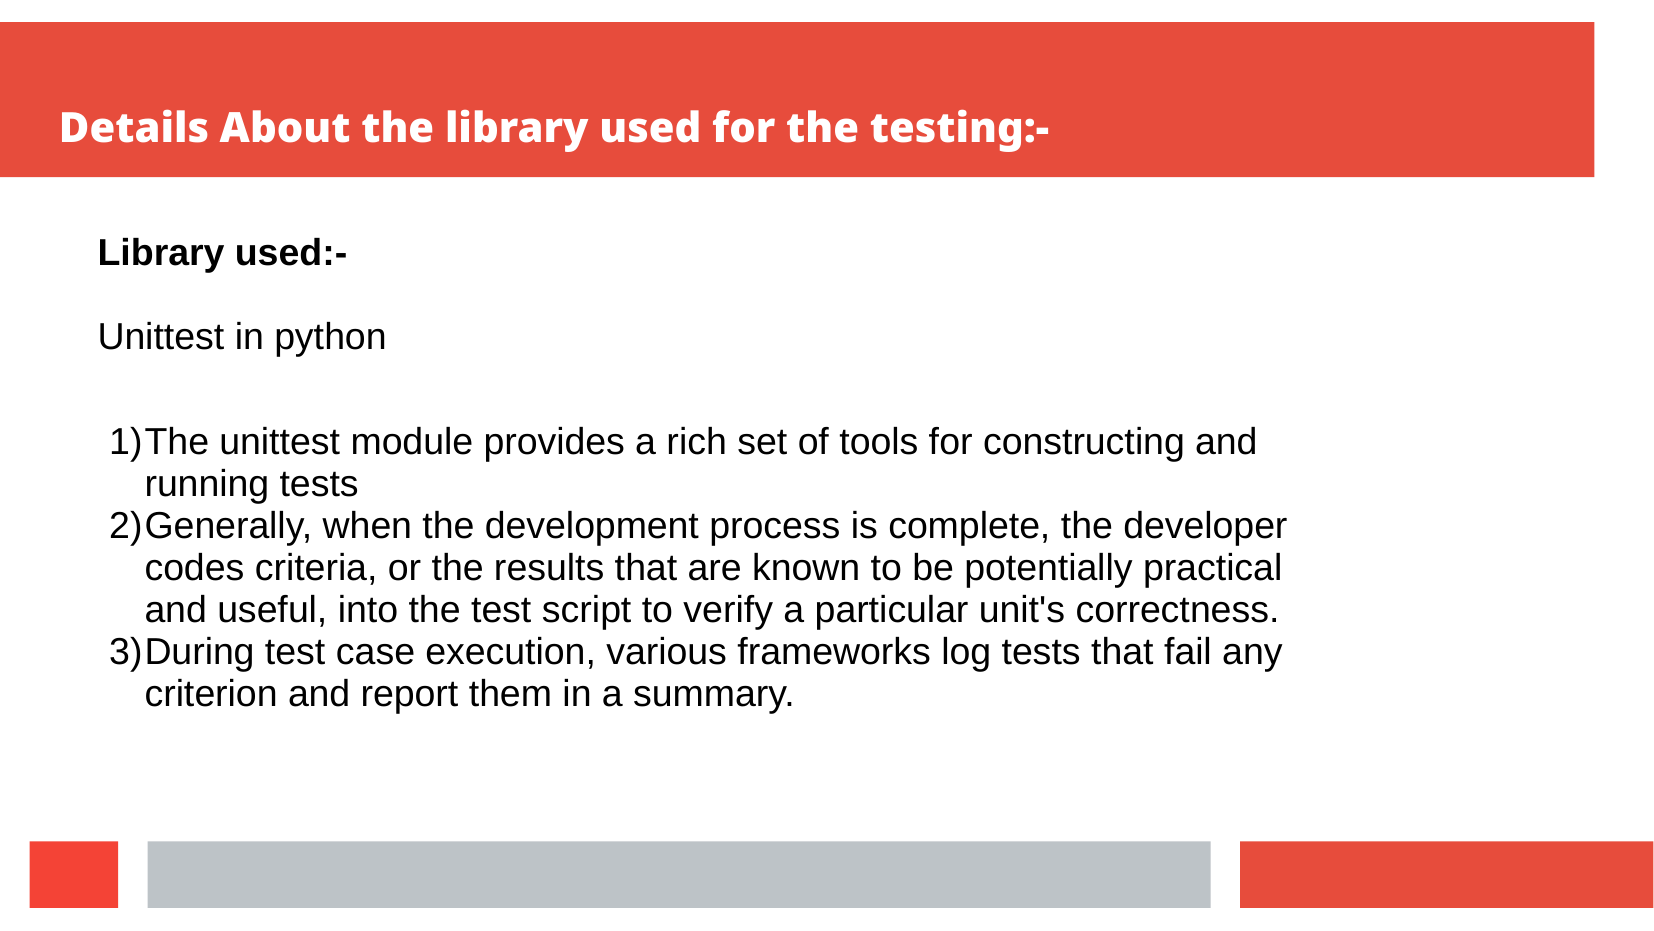

# Details About the library used for the testing:-
Library used:-
Unittest in python
The unittest module provides a rich set of tools for constructing and running tests
Generally, when the development process is complete, the developer codes criteria, or the results that are known to be potentially practical and useful, into the test script to verify a particular unit's correctness.
During test case execution, various frameworks log tests that fail any criterion and report them in a summary.